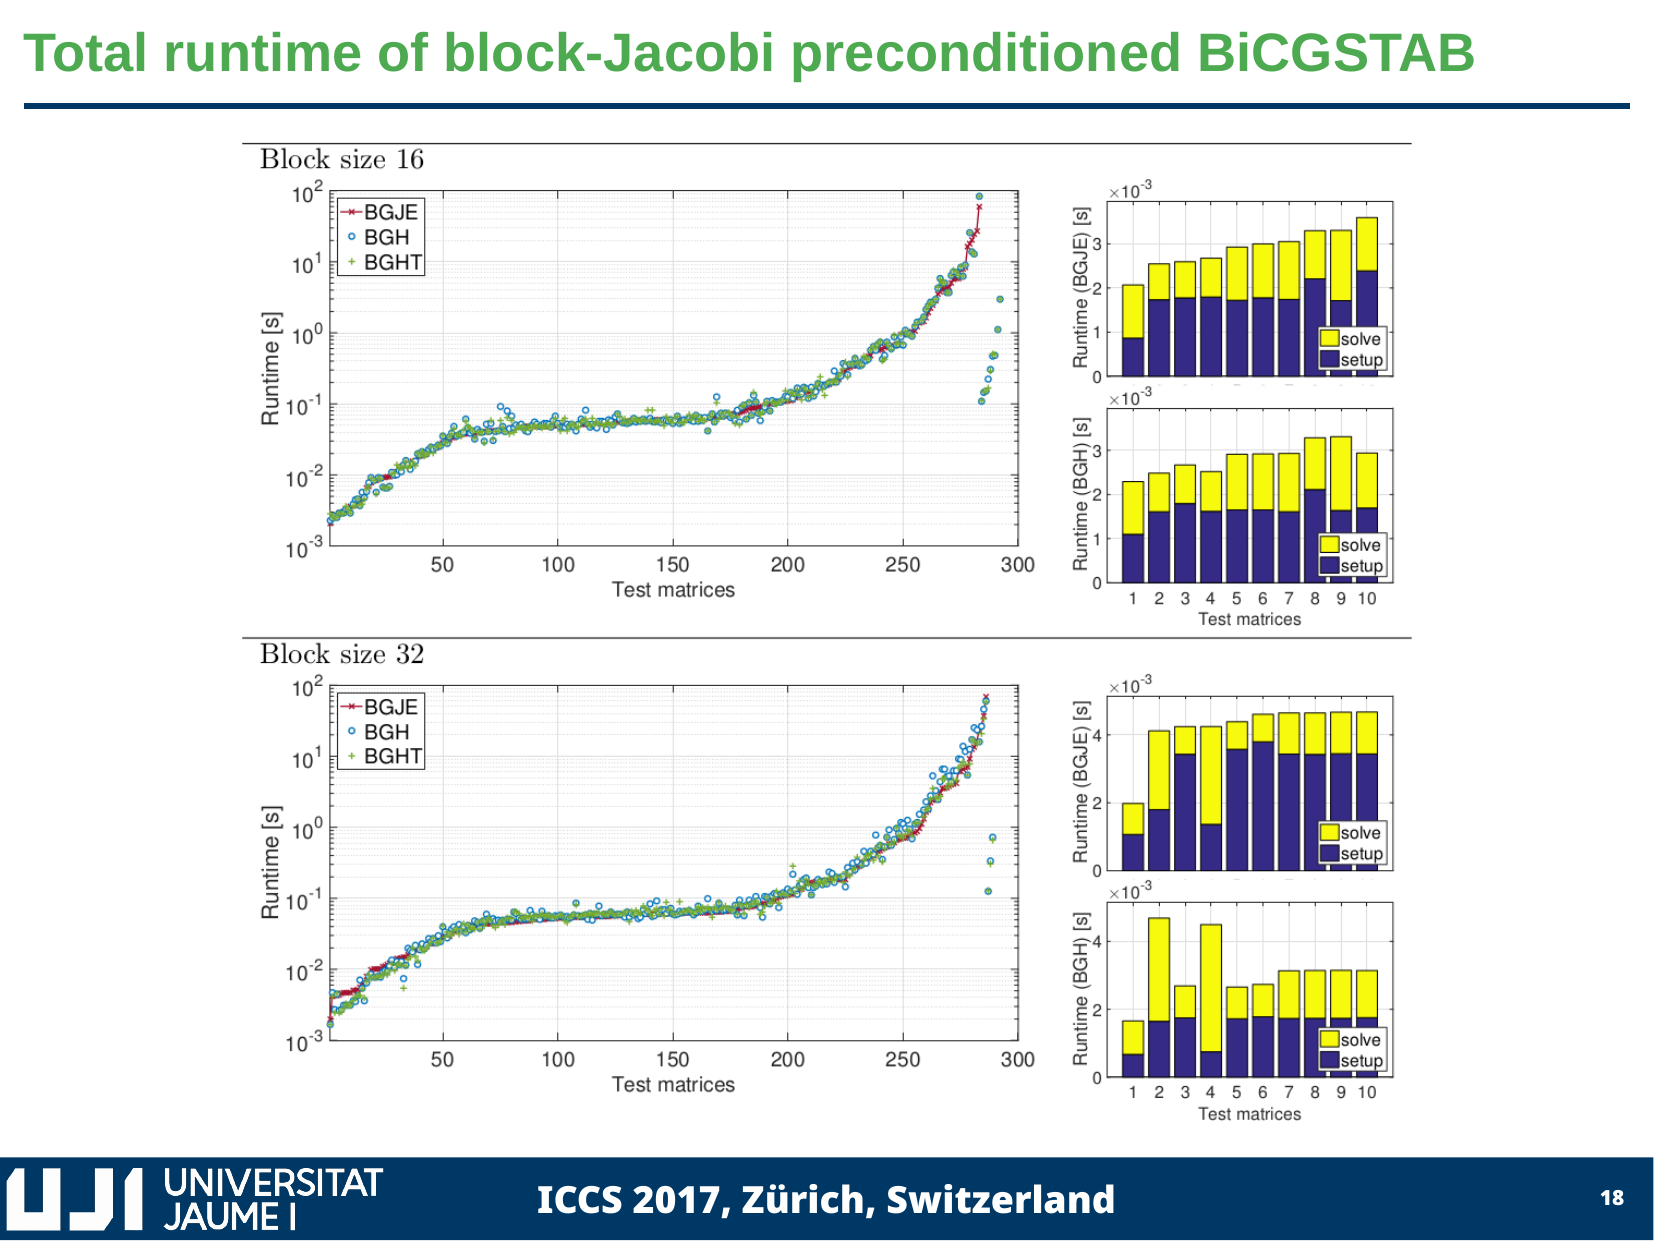

# Total runtime of block-Jacobi preconditioned BiCGSTAB
ICCS 2017, Zürich, Switzerland
18